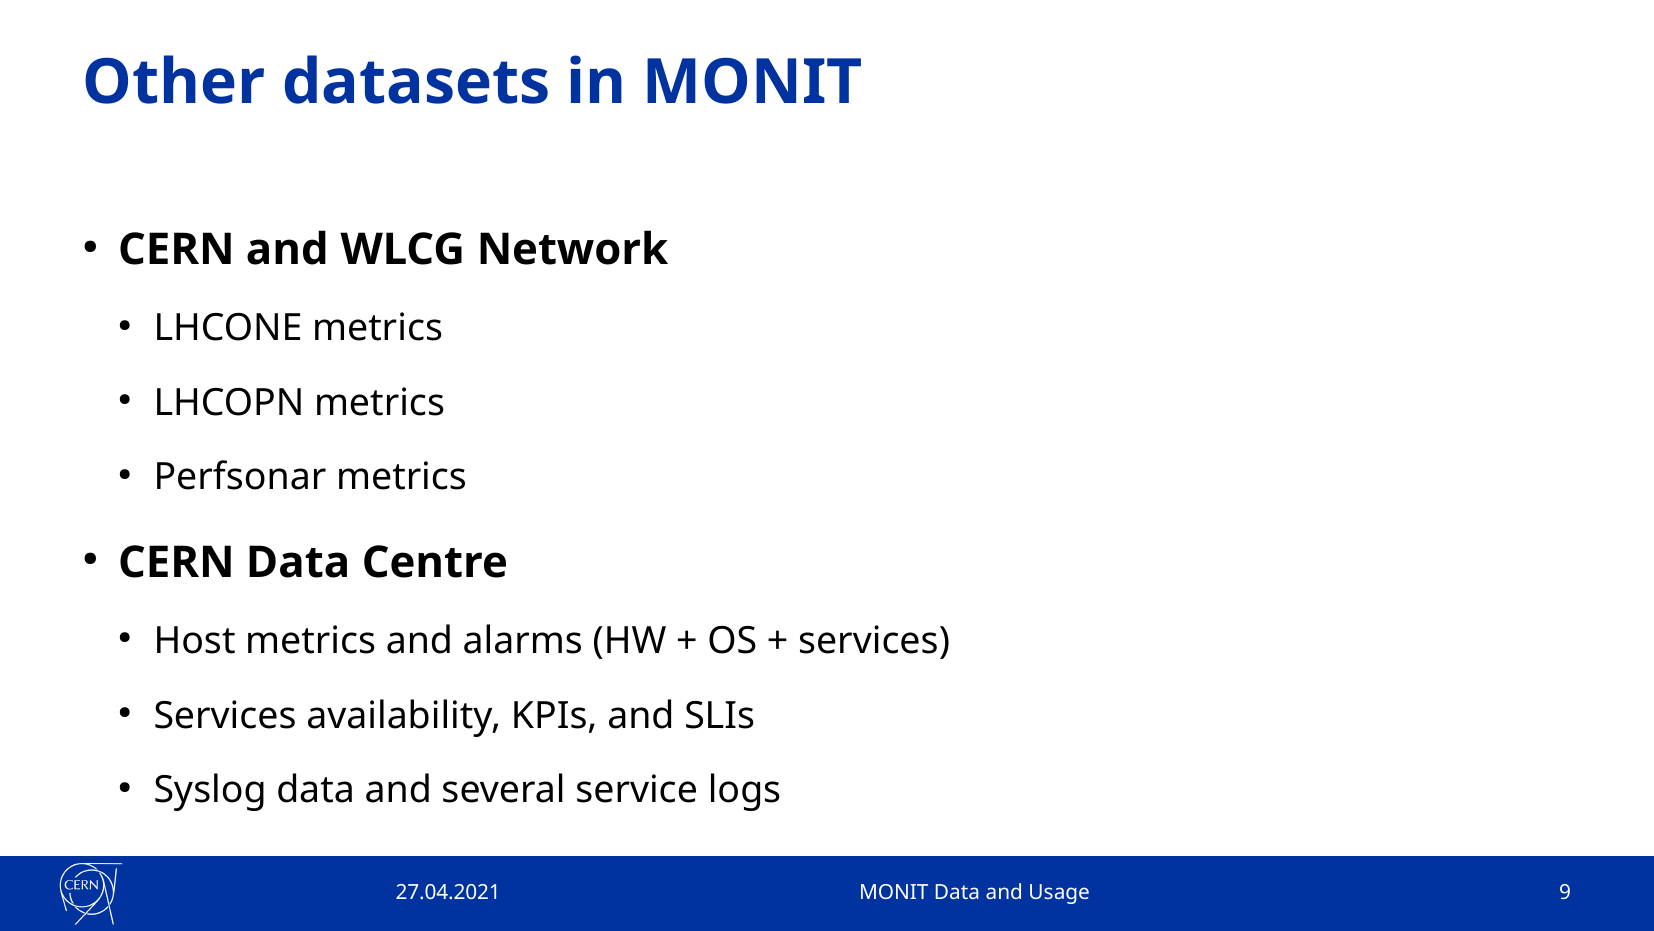

# Other datasets in MONIT
CERN and WLCG Network
LHCONE metrics
LHCOPN metrics
Perfsonar metrics
CERN Data Centre
Host metrics and alarms (HW + OS + services)
Services availability, KPIs, and SLIs
Syslog data and several service logs
27.04.2021
MONIT Data and Usage
9